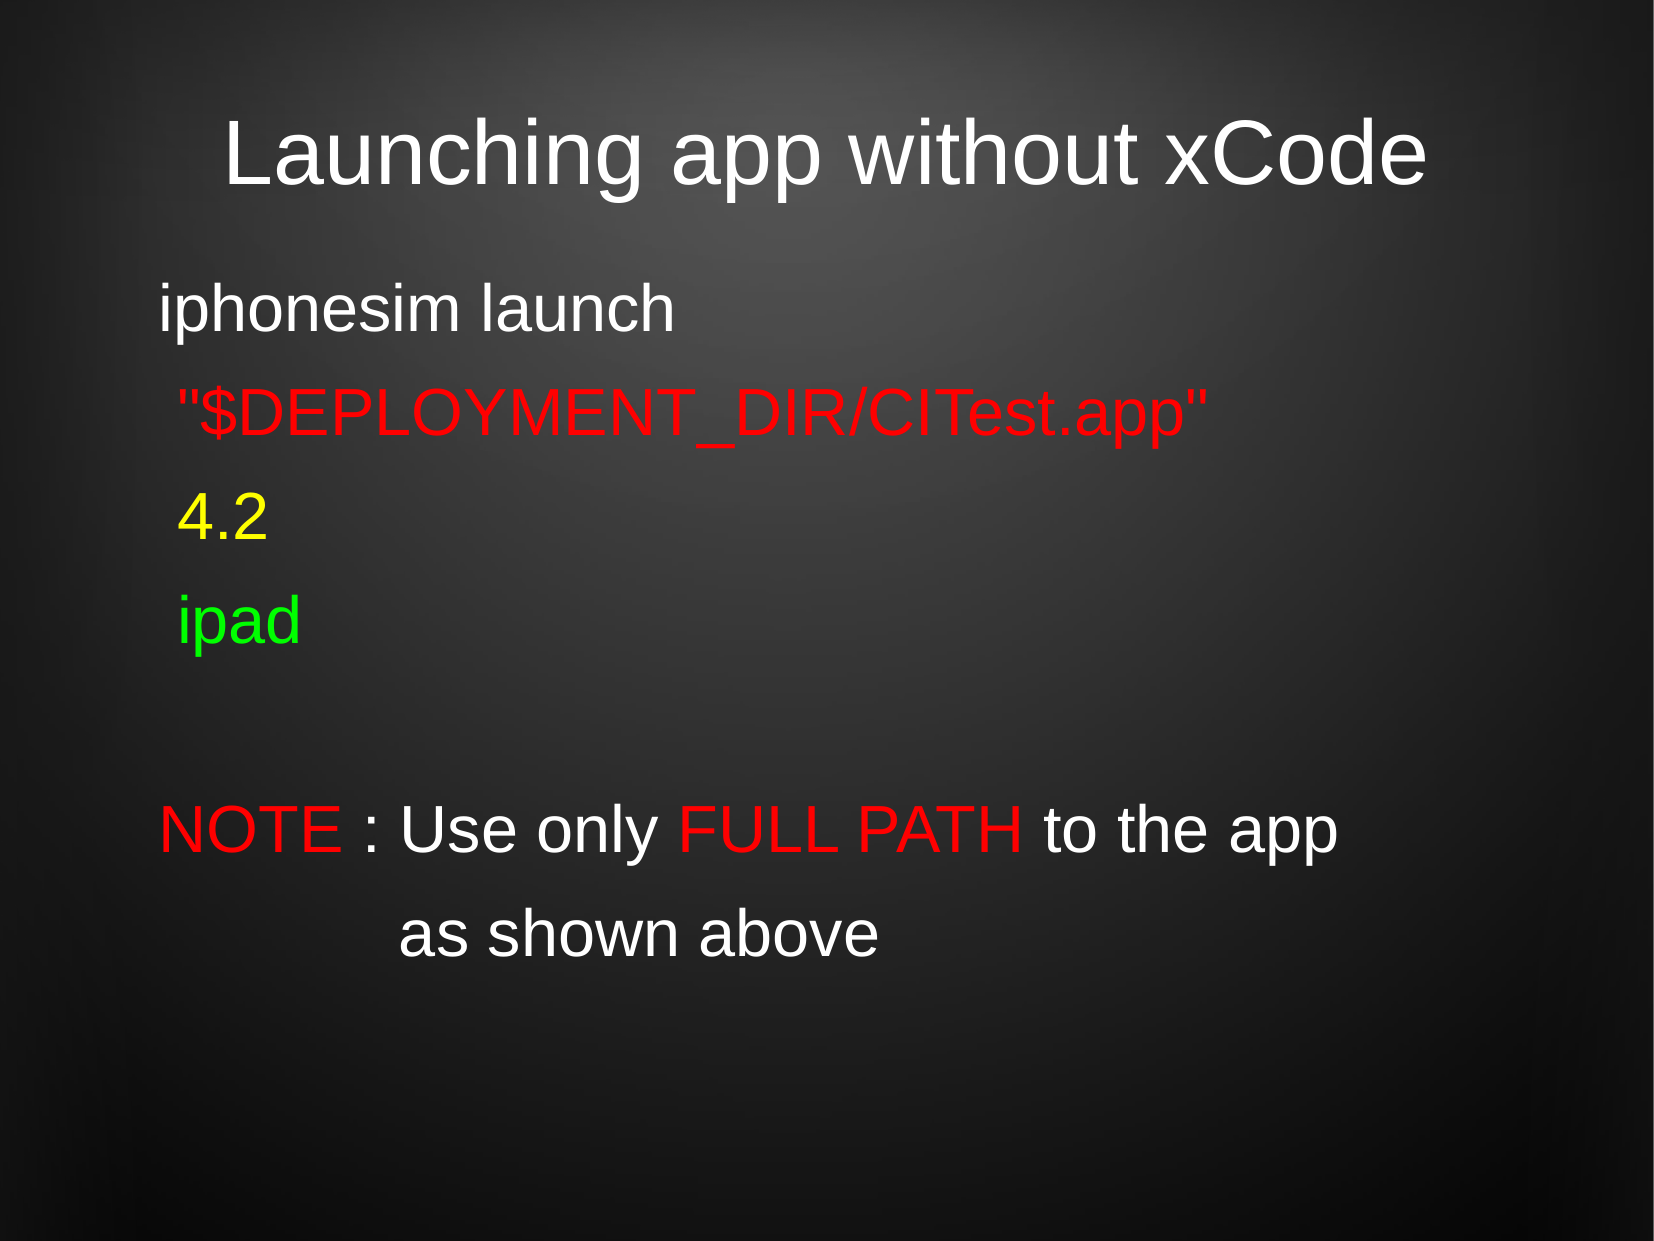

Launching app without xCode
# iphonesim launch
 "$DEPLOYMENT_DIR/CITest.app"
 4.2
 ipad
NOTE : Use only FULL PATH to the app
 as shown above